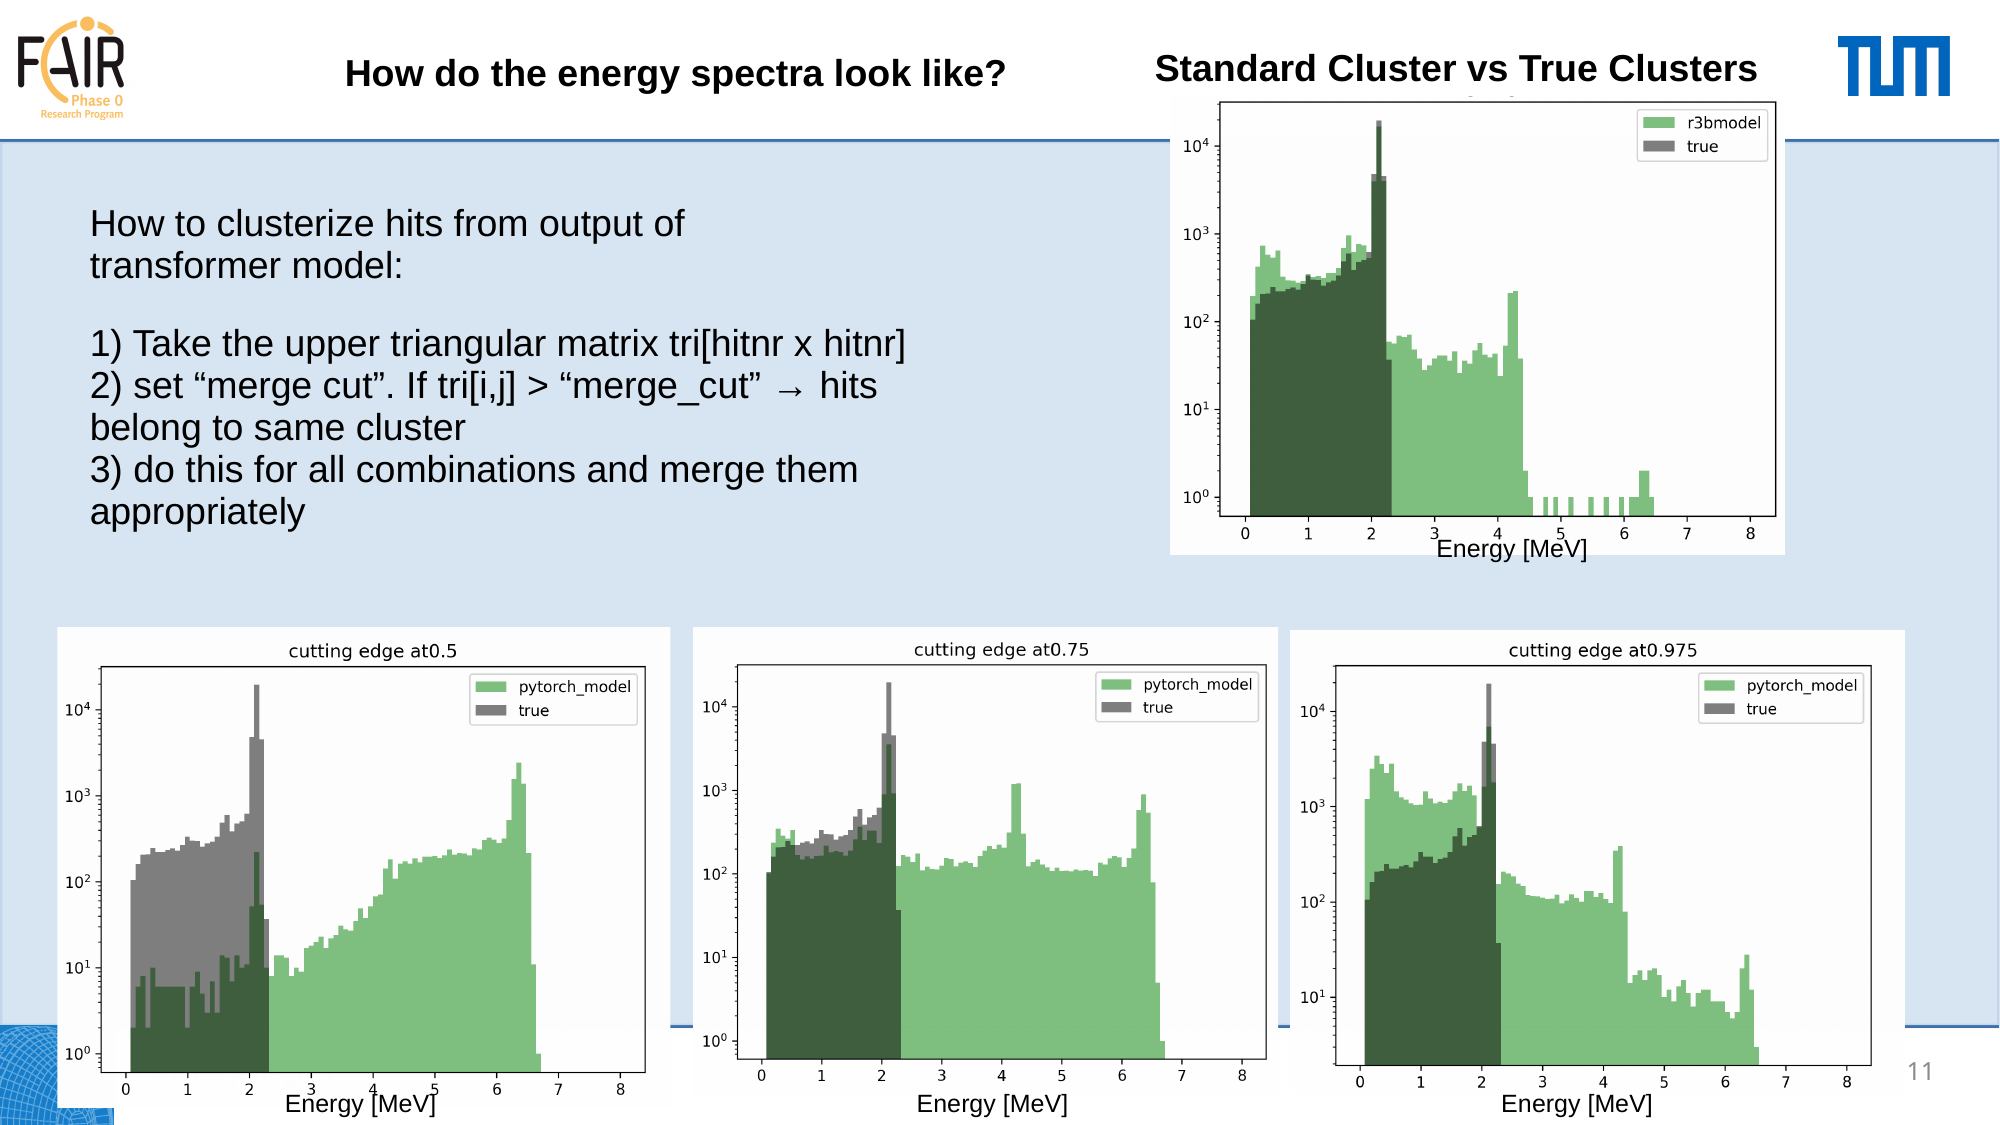

Standard Cluster vs True Clusters
How do the energy spectra look like?
How to clusterize hits from output of transformer model:
1) Take the upper triangular matrix tri[hitnr x hitnr]
2) set “merge cut”. If tri[i,j] > “merge_cut” → hits belong to same cluster
3) do this for all combinations and merge them appropriately
Energy [MeV]
11
Energy [MeV]
Energy [MeV]
Energy [MeV]